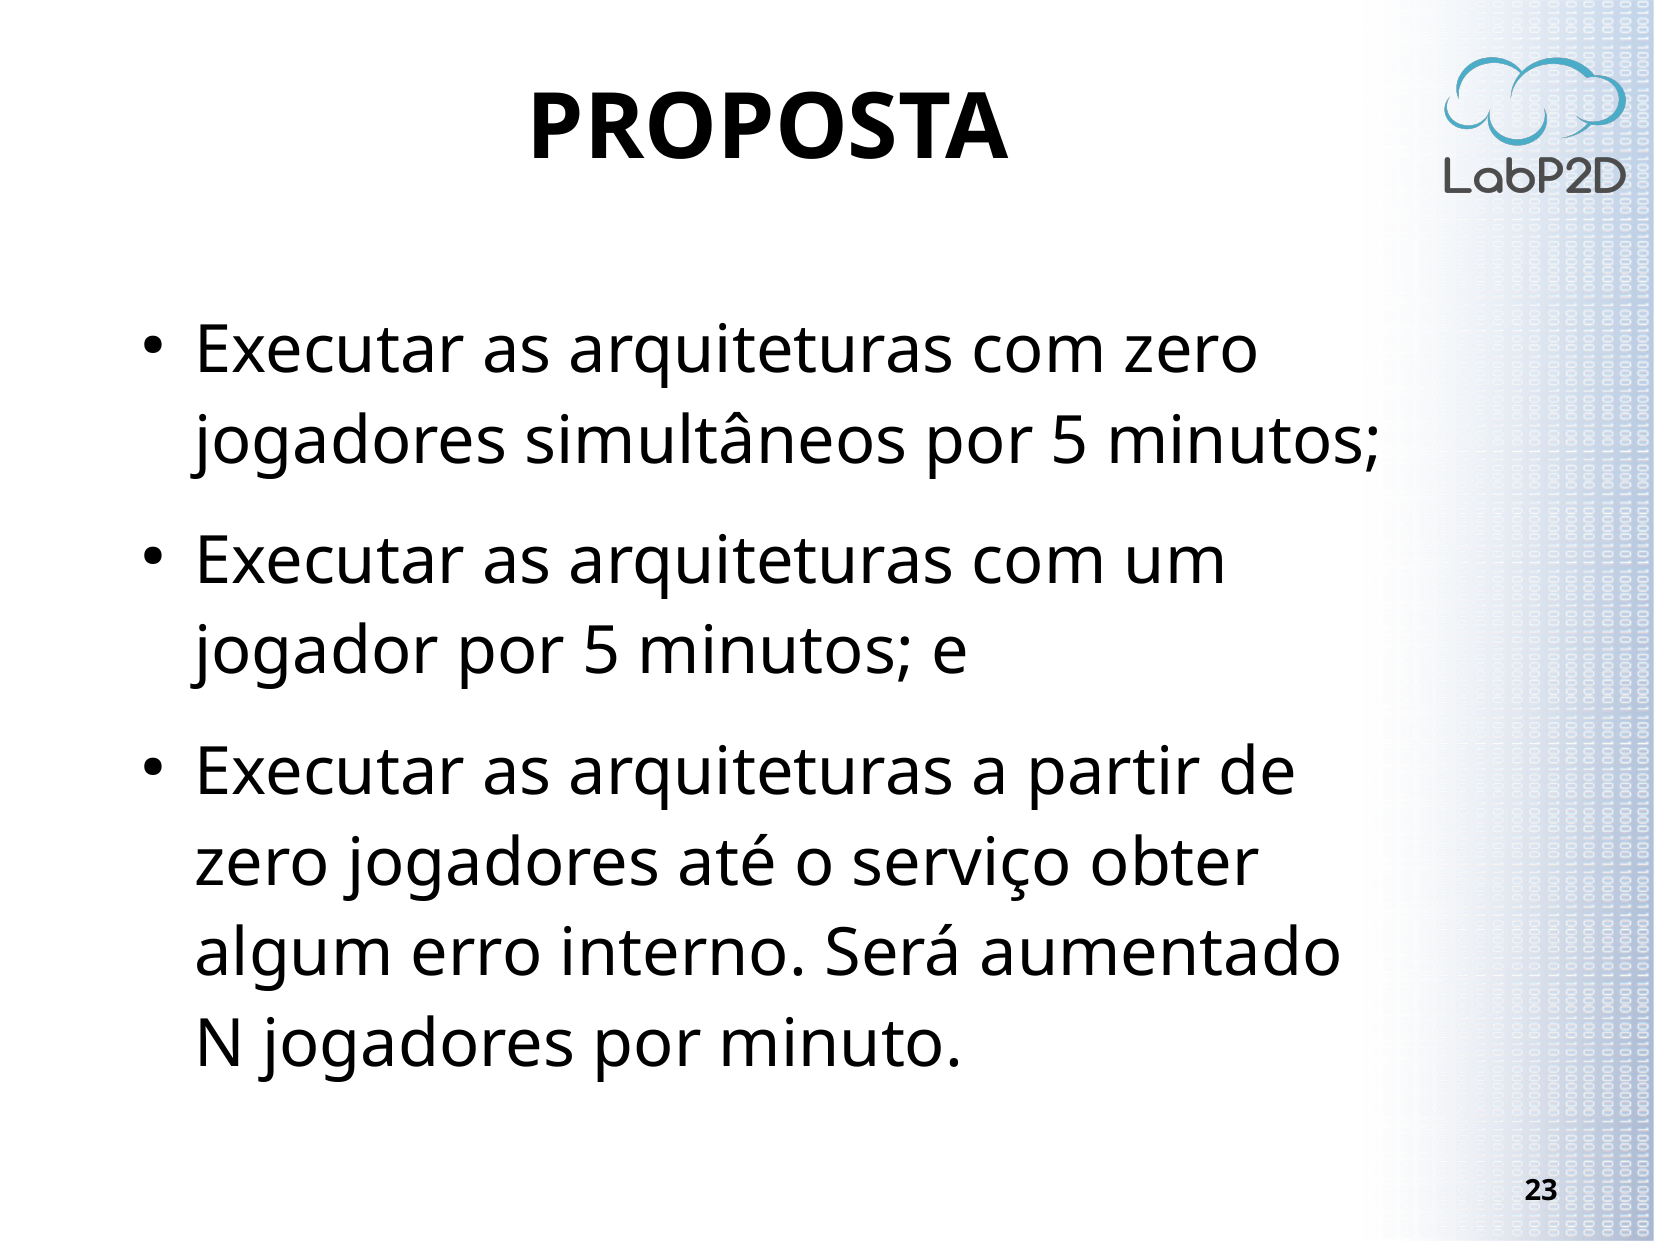

# PROPOSTA
Executar as arquiteturas com zero jogadores simultâneos por 5 minutos;
Executar as arquiteturas com um jogador por 5 minutos; e
Executar as arquiteturas a partir de zero jogadores até o serviço obter algum erro interno. Será aumentado N jogadores por minuto.
23